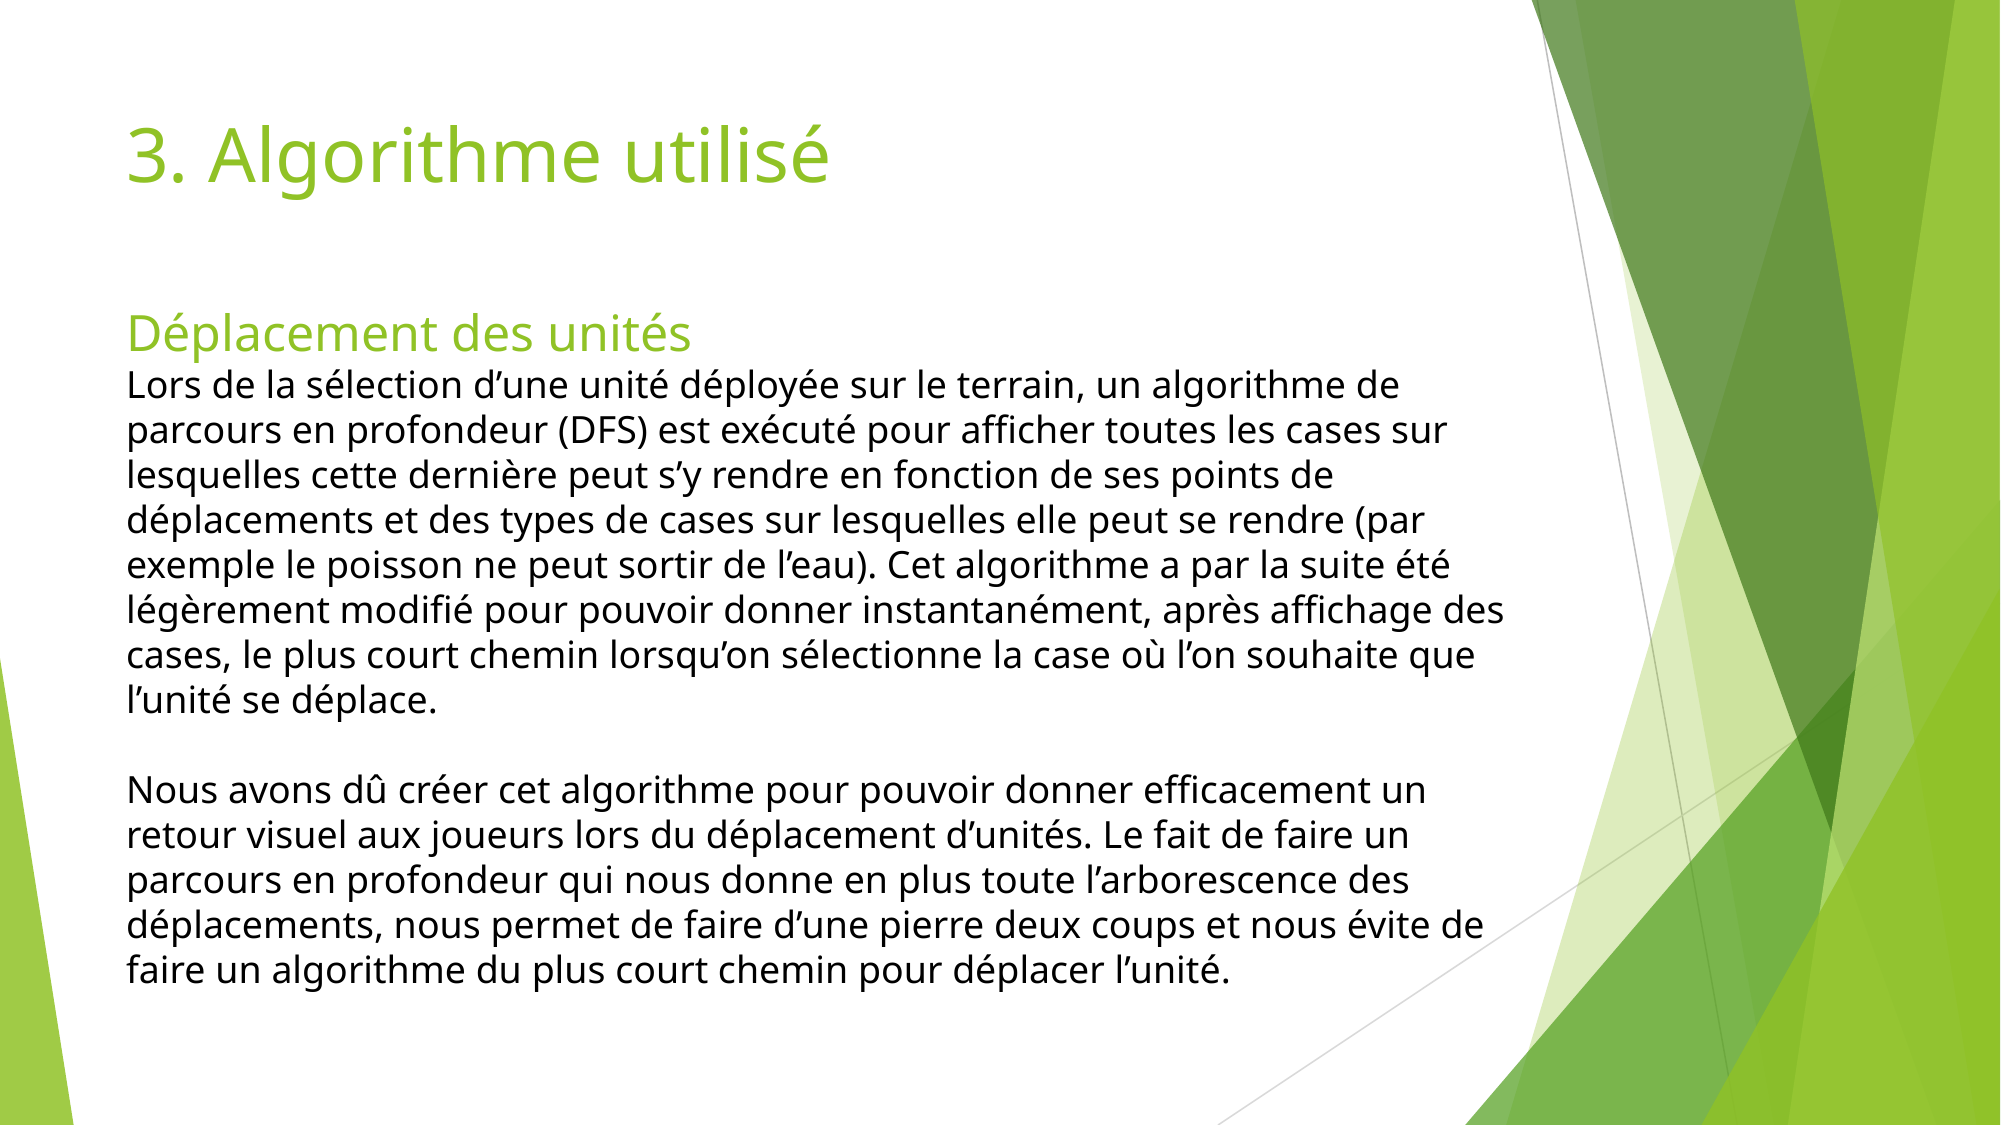

# 3. Algorithme utilisé
Déplacement des unités
Lors de la sélection d’une unité déployée sur le terrain, un algorithme de parcours en profondeur (DFS) est exécuté pour afficher toutes les cases sur lesquelles cette dernière peut s’y rendre en fonction de ses points de déplacements et des types de cases sur lesquelles elle peut se rendre (par exemple le poisson ne peut sortir de l’eau). Cet algorithme a par la suite été légèrement modifié pour pouvoir donner instantanément, après affichage des cases, le plus court chemin lorsqu’on sélectionne la case où l’on souhaite que l’unité se déplace.
Nous avons dû créer cet algorithme pour pouvoir donner efficacement un retour visuel aux joueurs lors du déplacement d’unités. Le fait de faire un parcours en profondeur qui nous donne en plus toute l’arborescence des déplacements, nous permet de faire d’une pierre deux coups et nous évite de faire un algorithme du plus court chemin pour déplacer l’unité.